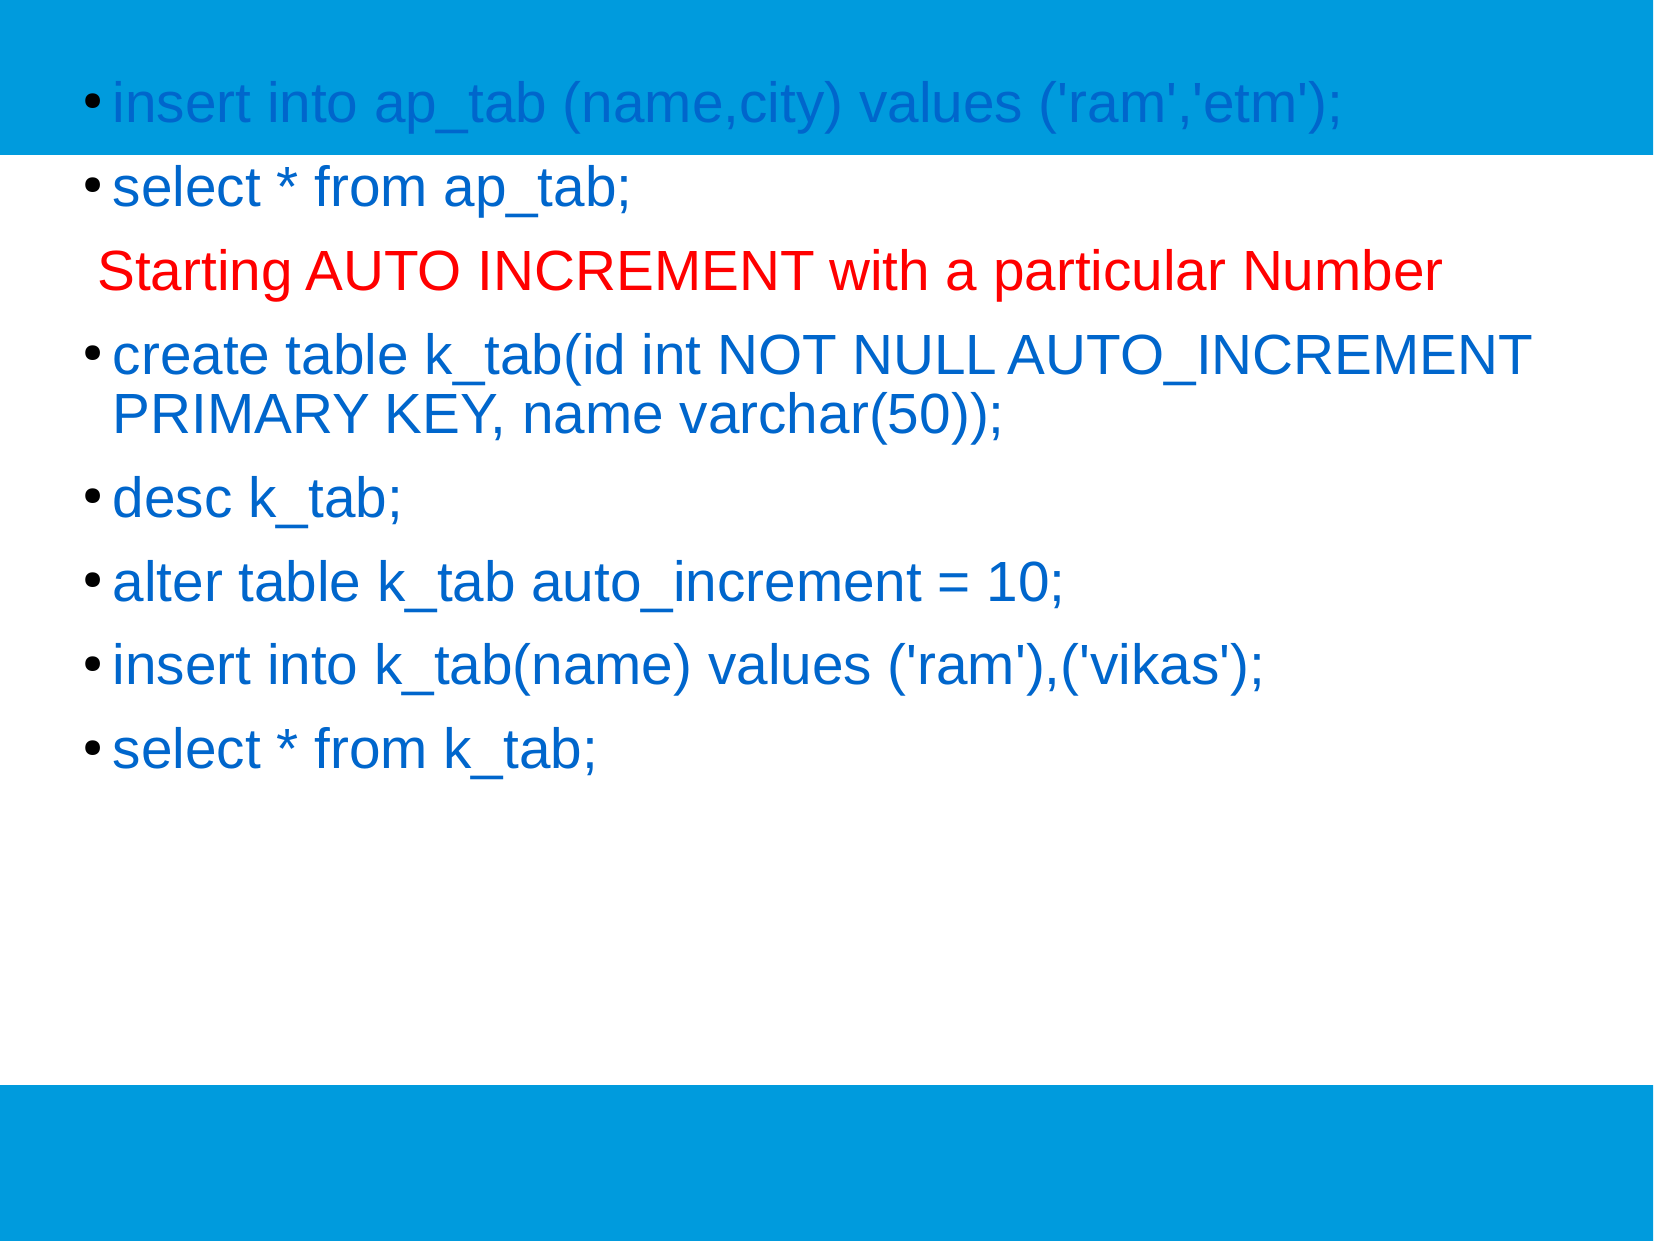

#
insert into ap_tab (name,city) values ('ram','etm');
select * from ap_tab;
Starting AUTO INCREMENT with a particular Number
create table k_tab(id int NOT NULL AUTO_INCREMENT PRIMARY KEY, name varchar(50));
desc k_tab;
alter table k_tab auto_increment = 10;
insert into k_tab(name) values ('ram'),('vikas');
select * from k_tab;